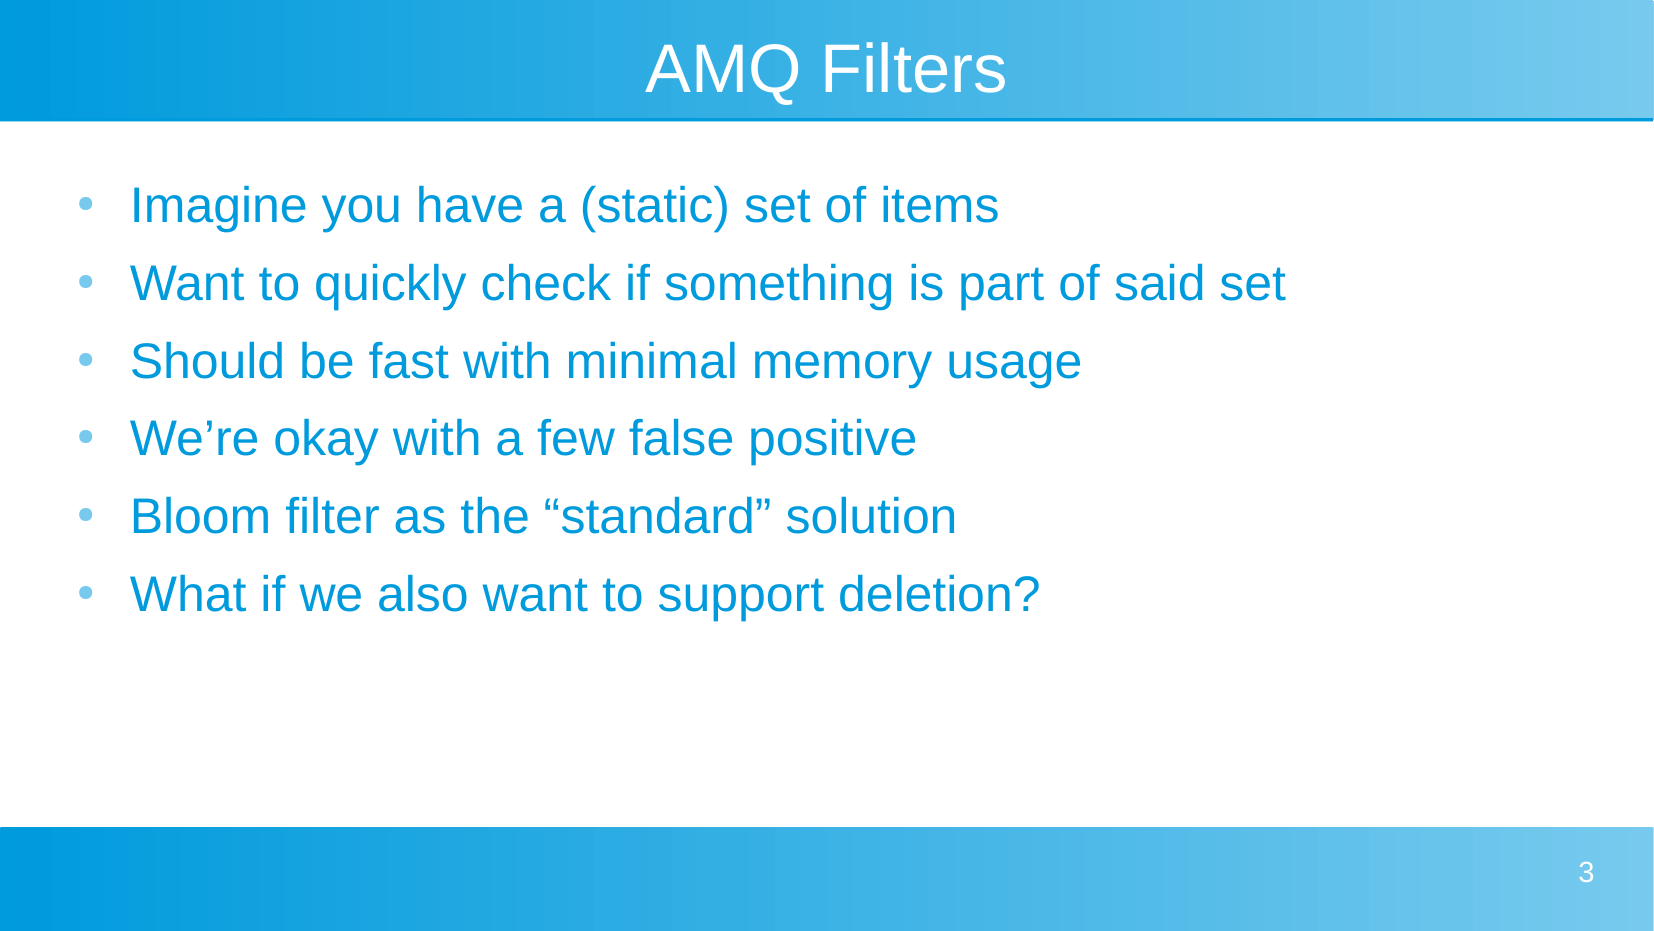

# AMQ Filters
Imagine you have a (static) set of items
Want to quickly check if something is part of said set
Should be fast with minimal memory usage
We’re okay with a few false positive
Bloom filter as the “standard” solution
What if we also want to support deletion?
3